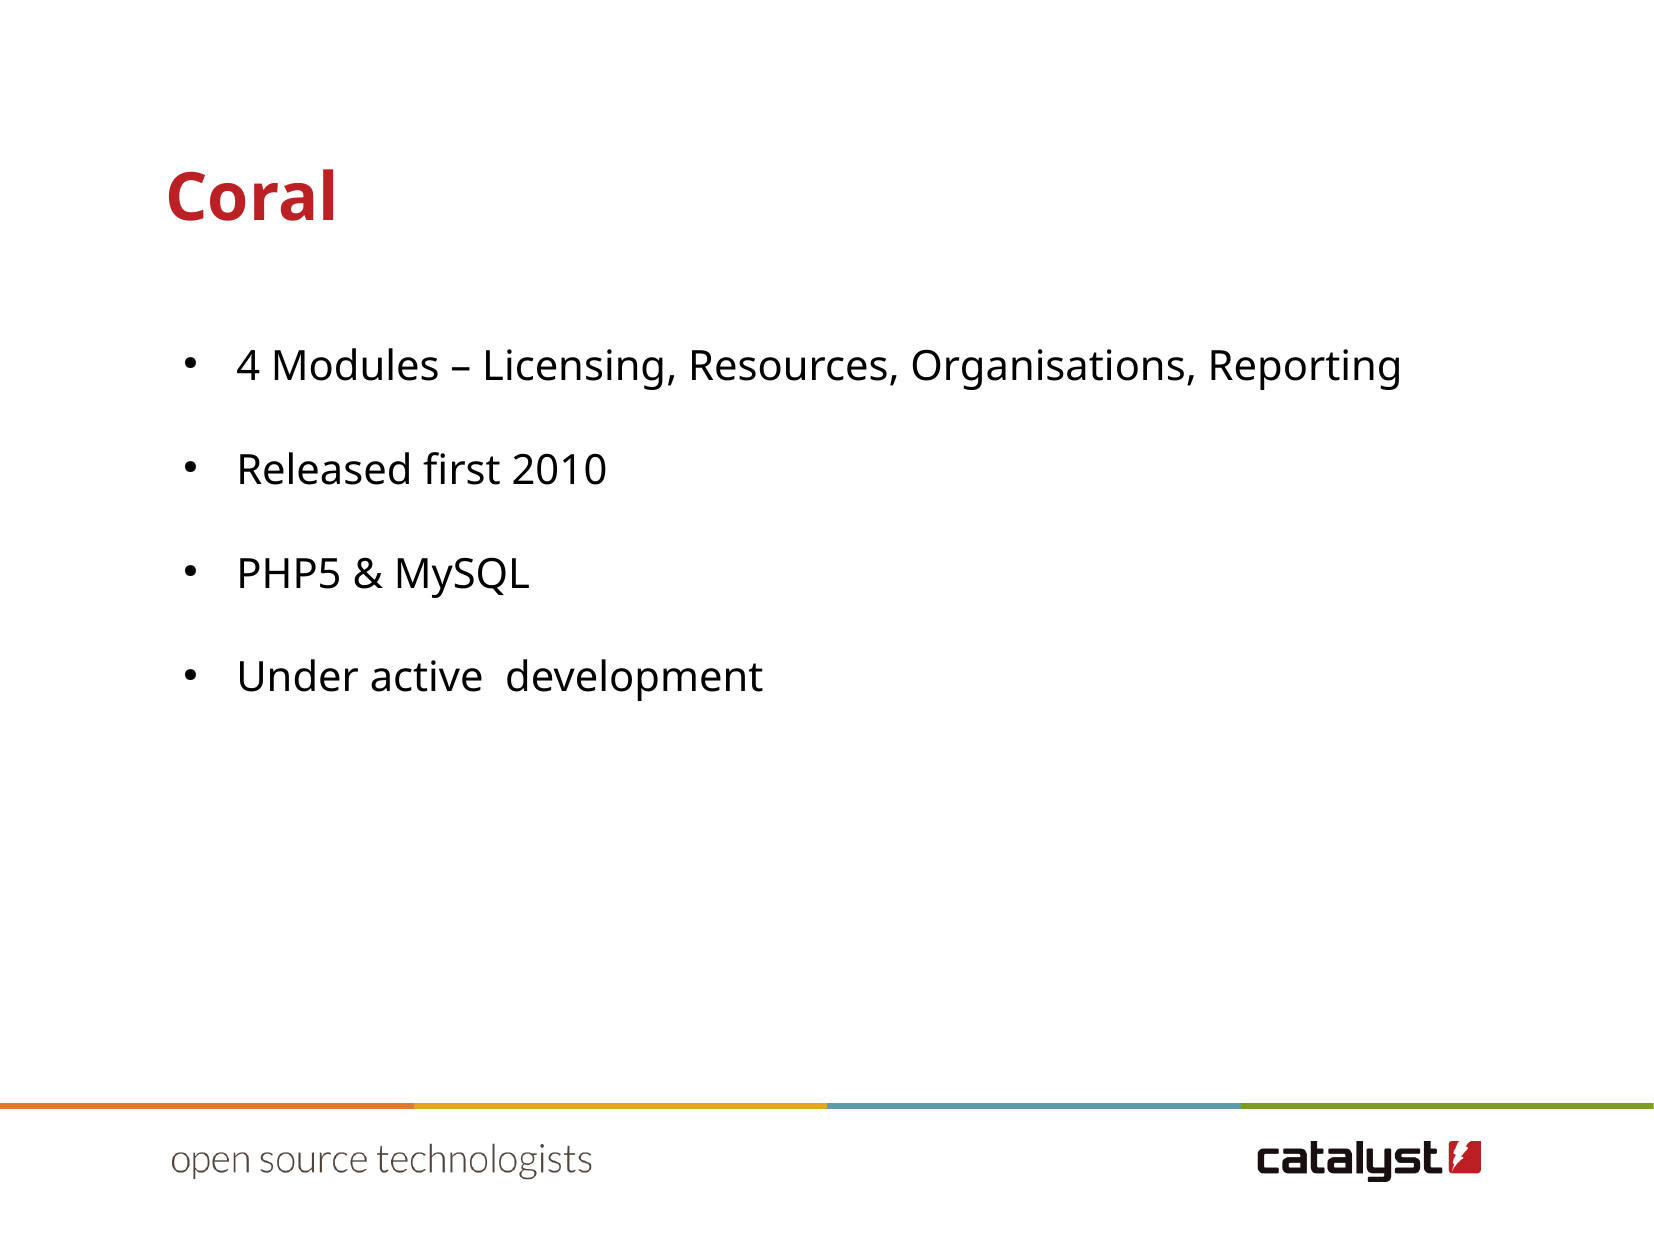

# Coral
4 Modules – Licensing, Resources, Organisations, Reporting
Released first 2010
PHP5 & MySQL
Under active development